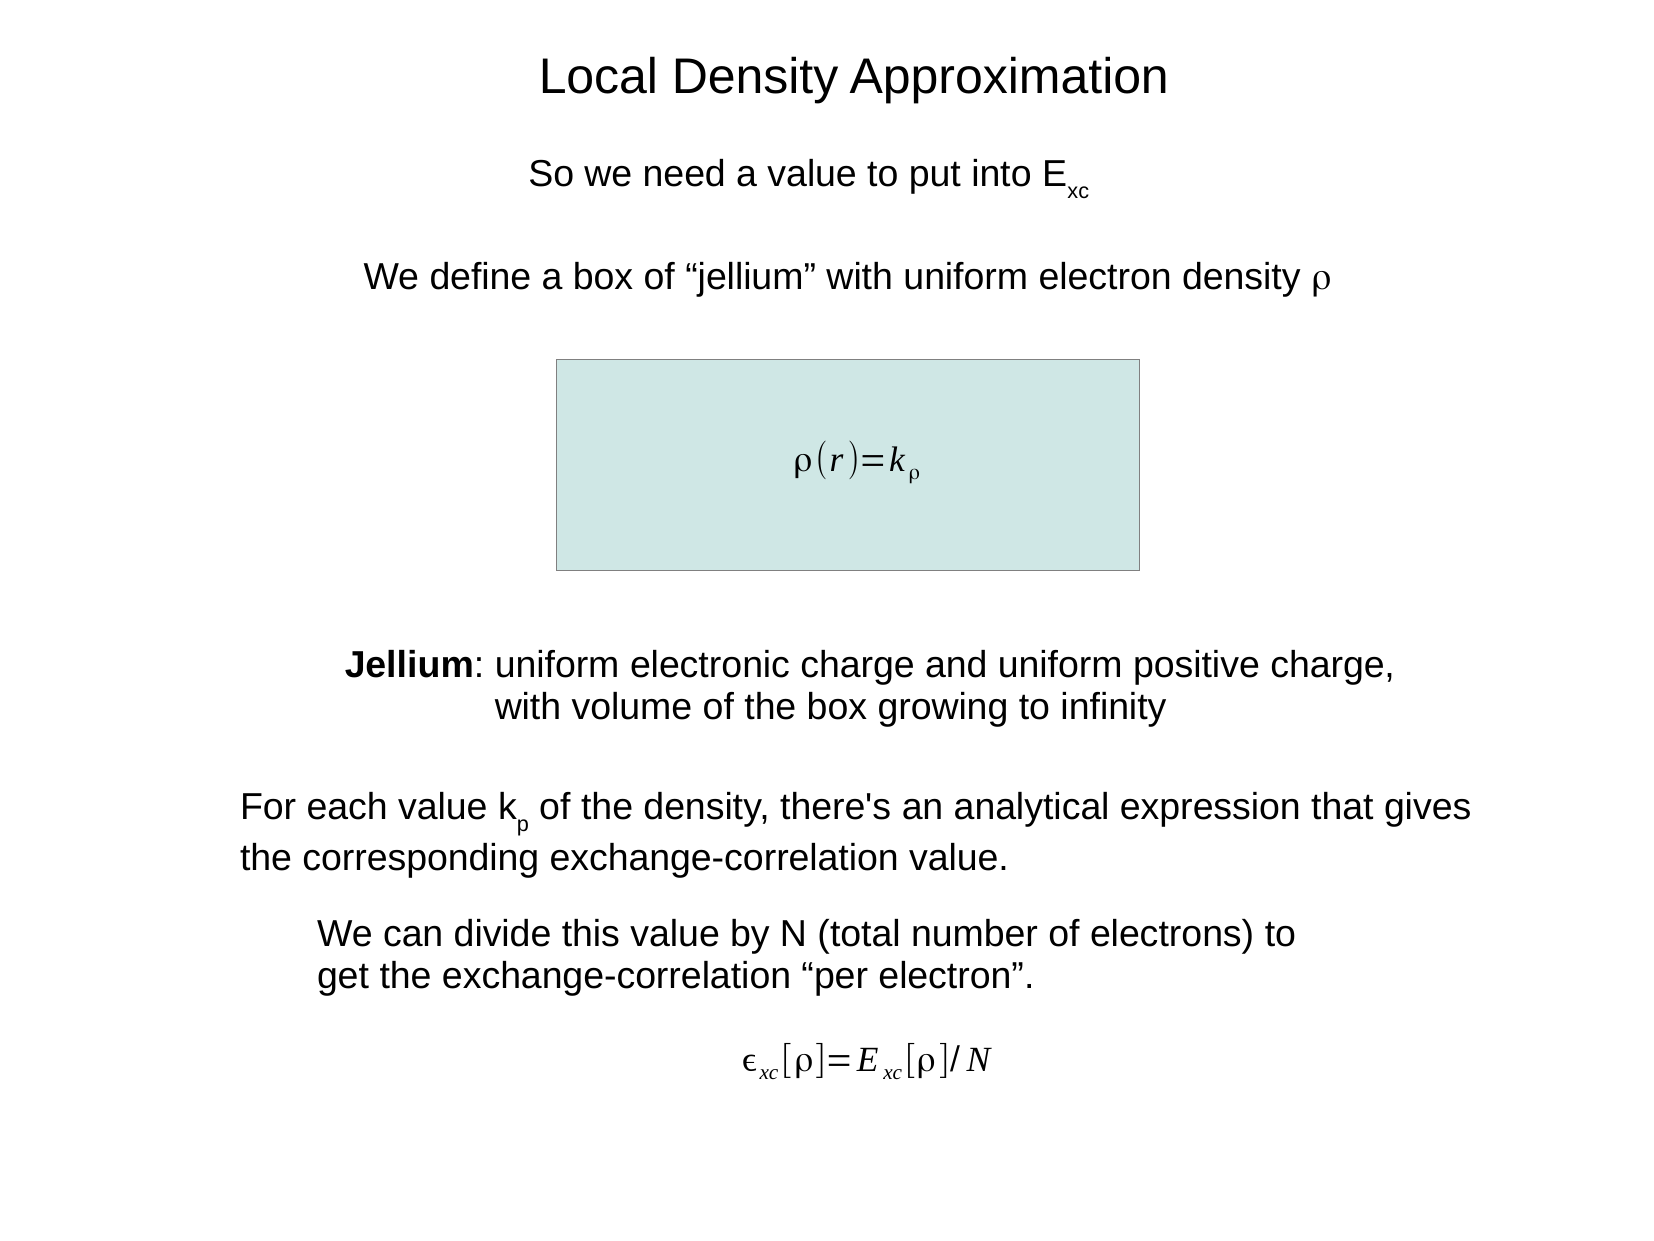

Local Density Approximation
So we need a value to put into Exc
We define a box of “jellium” with uniform electron density ρ
Jellium: uniform electronic charge and uniform positive charge,
		with volume of the box growing to infinity
For each value kp of the density, there's an analytical expression that gives
the corresponding exchange-correlation value.
We can divide this value by N (total number of electrons) to
get the exchange-correlation “per electron”.